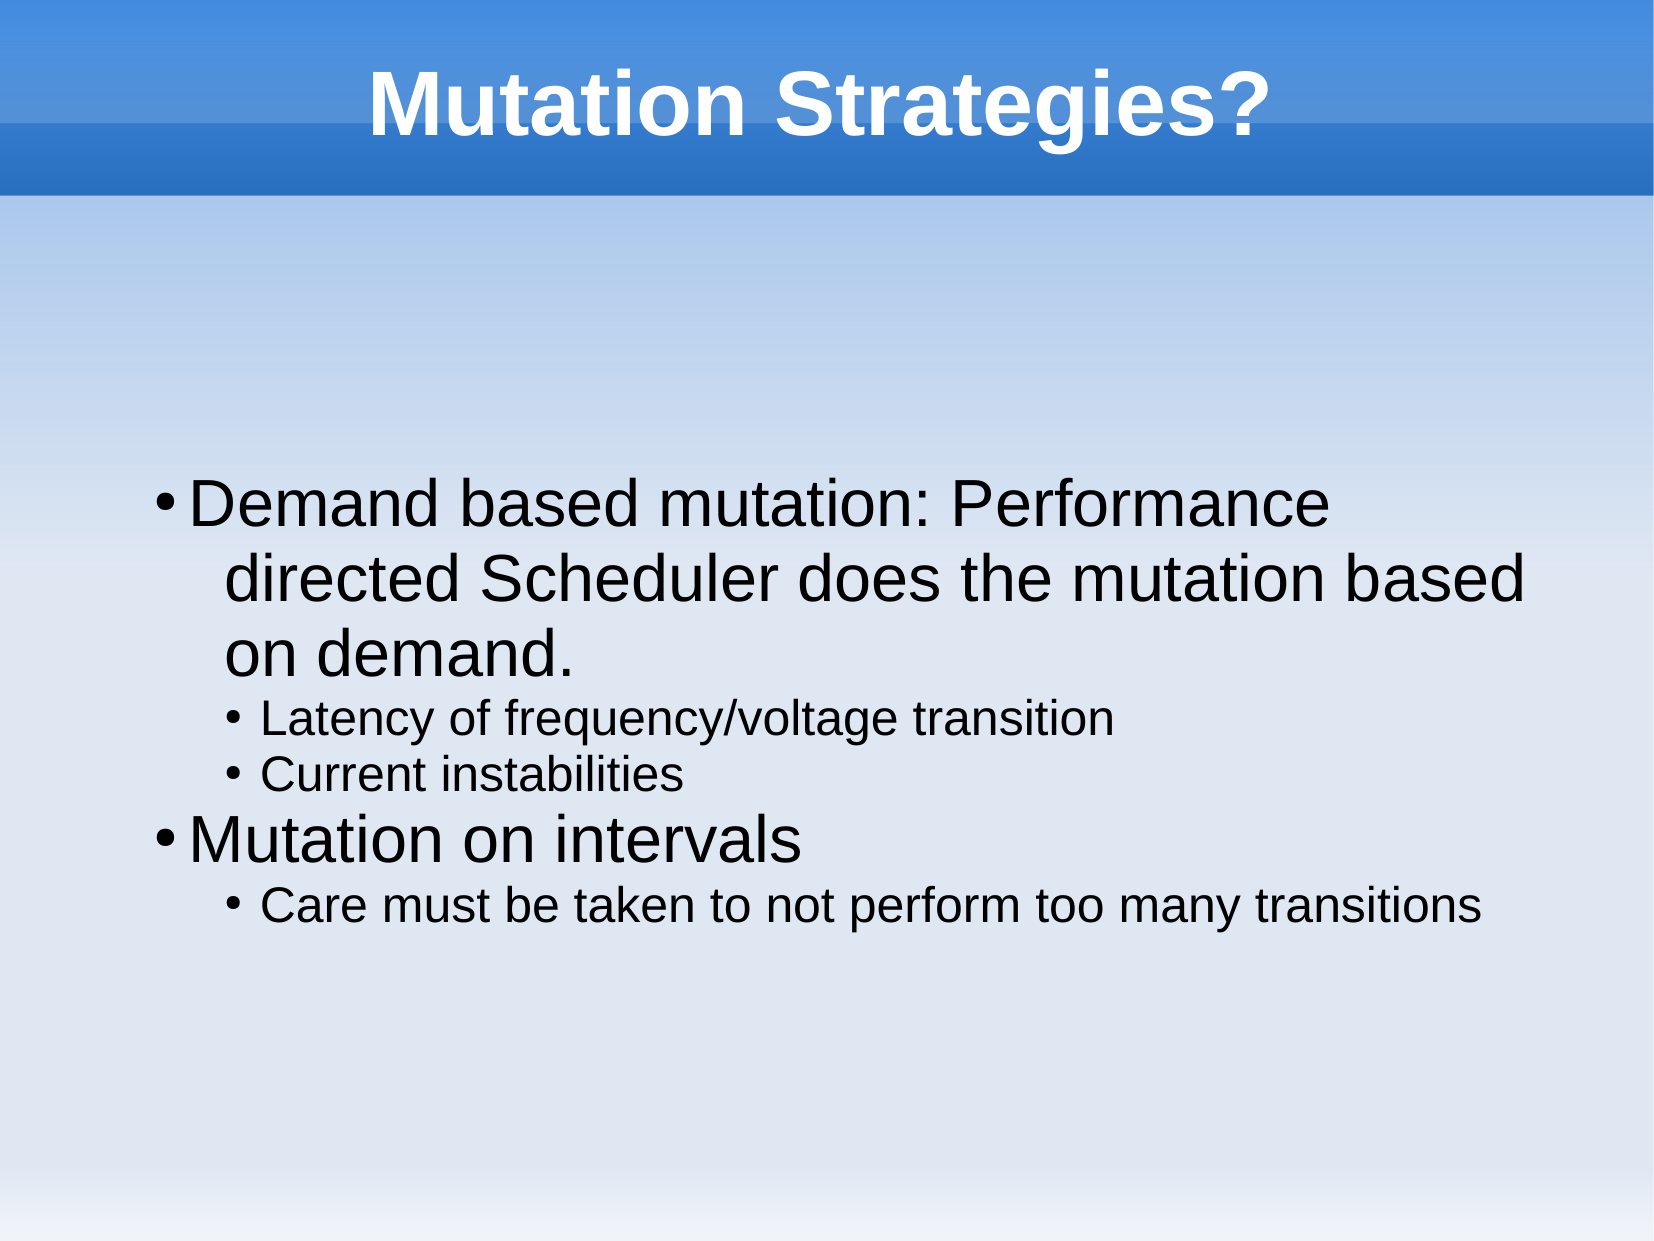

# Mutation Strategies?
Demand based mutation: Performance directed Scheduler does the mutation based on demand.
Latency of frequency/voltage transition
Current instabilities
Mutation on intervals
Care must be taken to not perform too many transitions